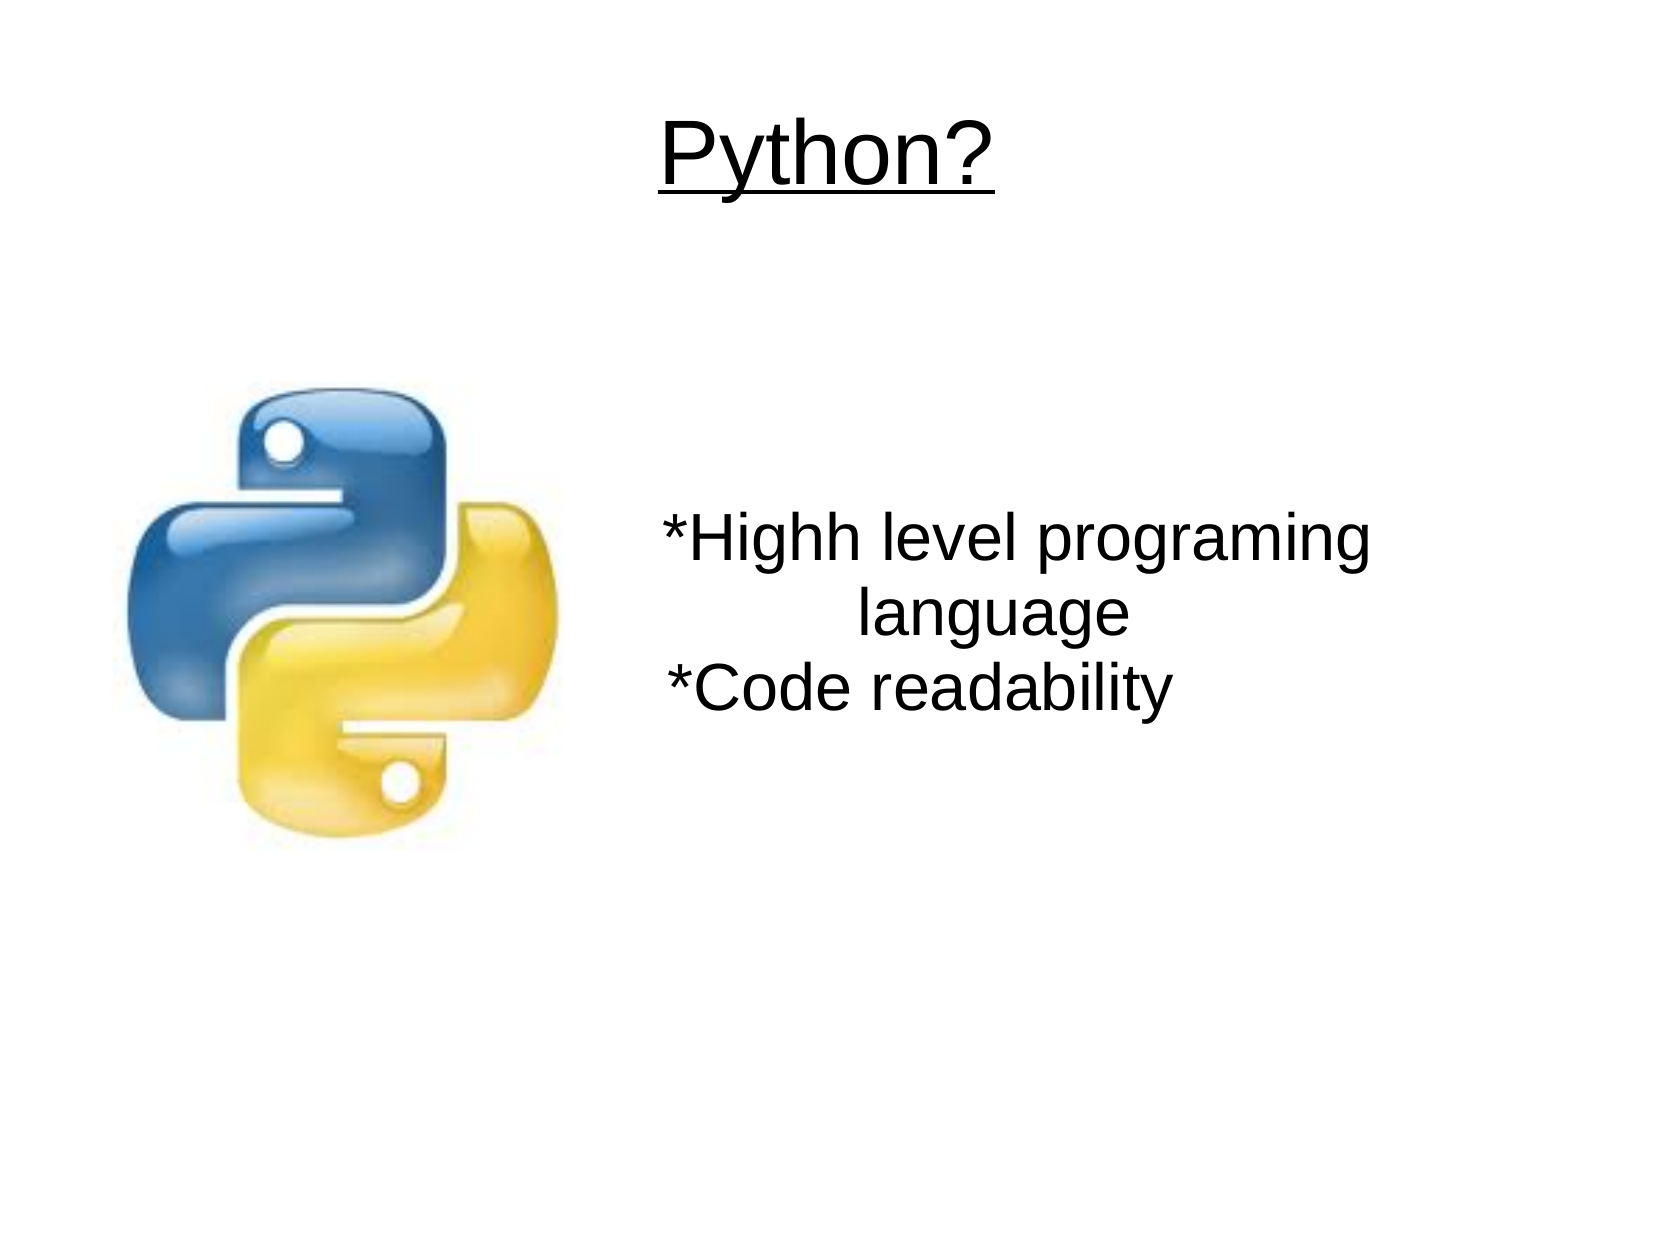

# Python?
							 *Highh level programing 							language
			 *Code readability